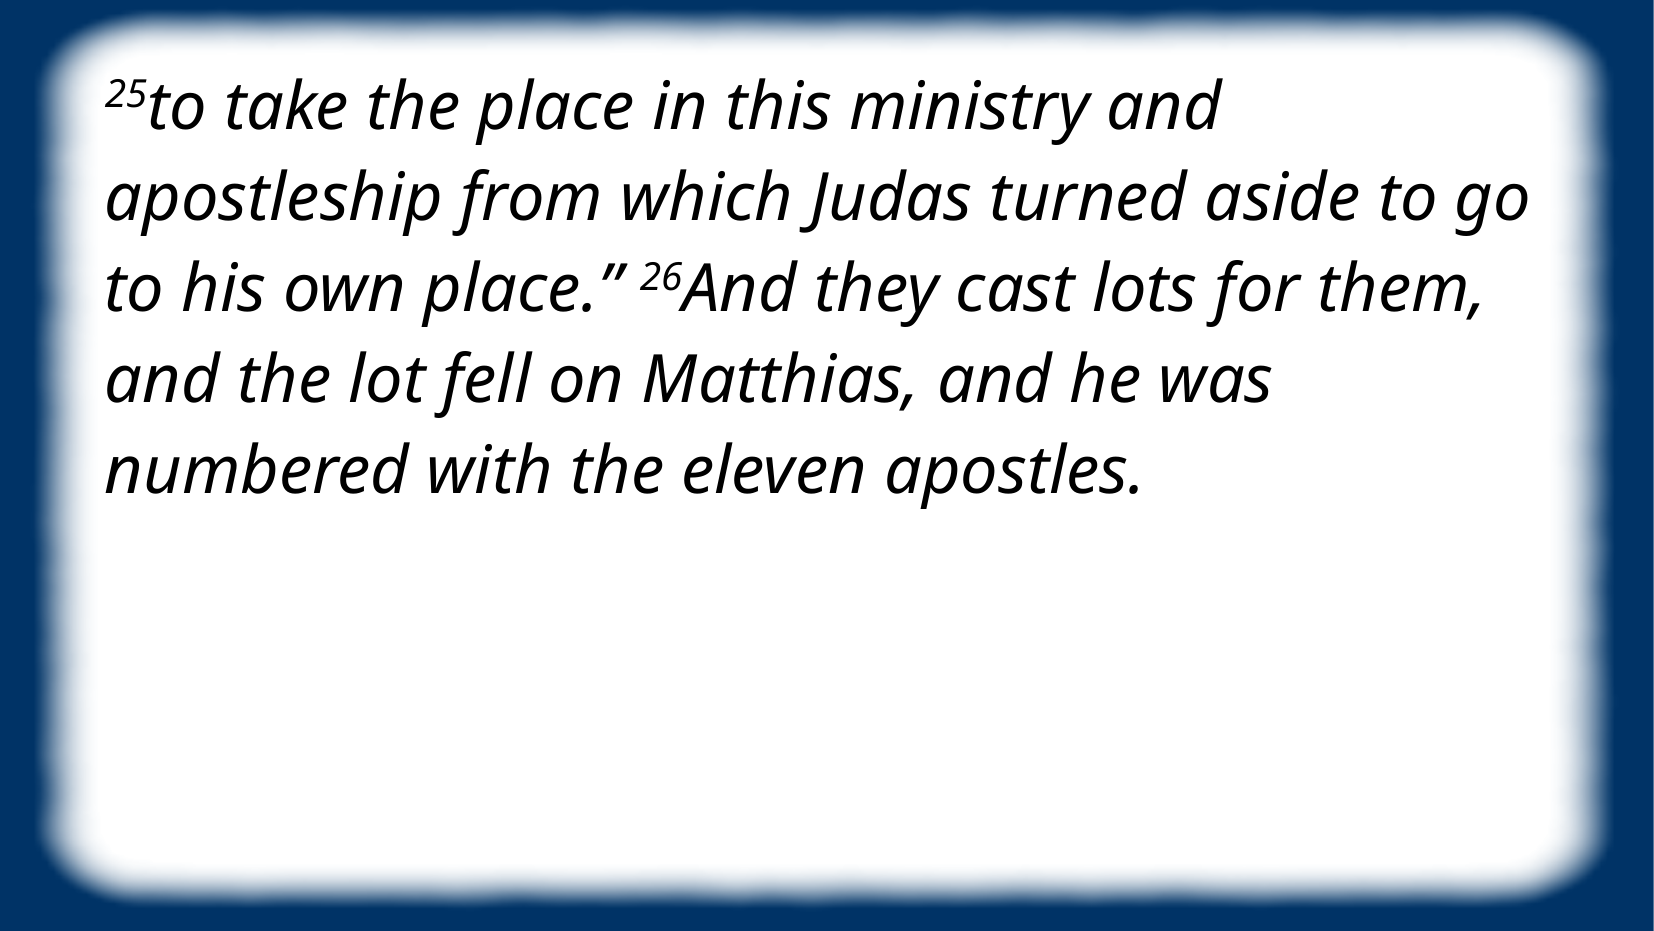

25to take the place in this ministry and apostleship from which Judas turned aside to go to his own place.” 26And they cast lots for them, and the lot fell on Matthias, and he was numbered with the eleven apostles.